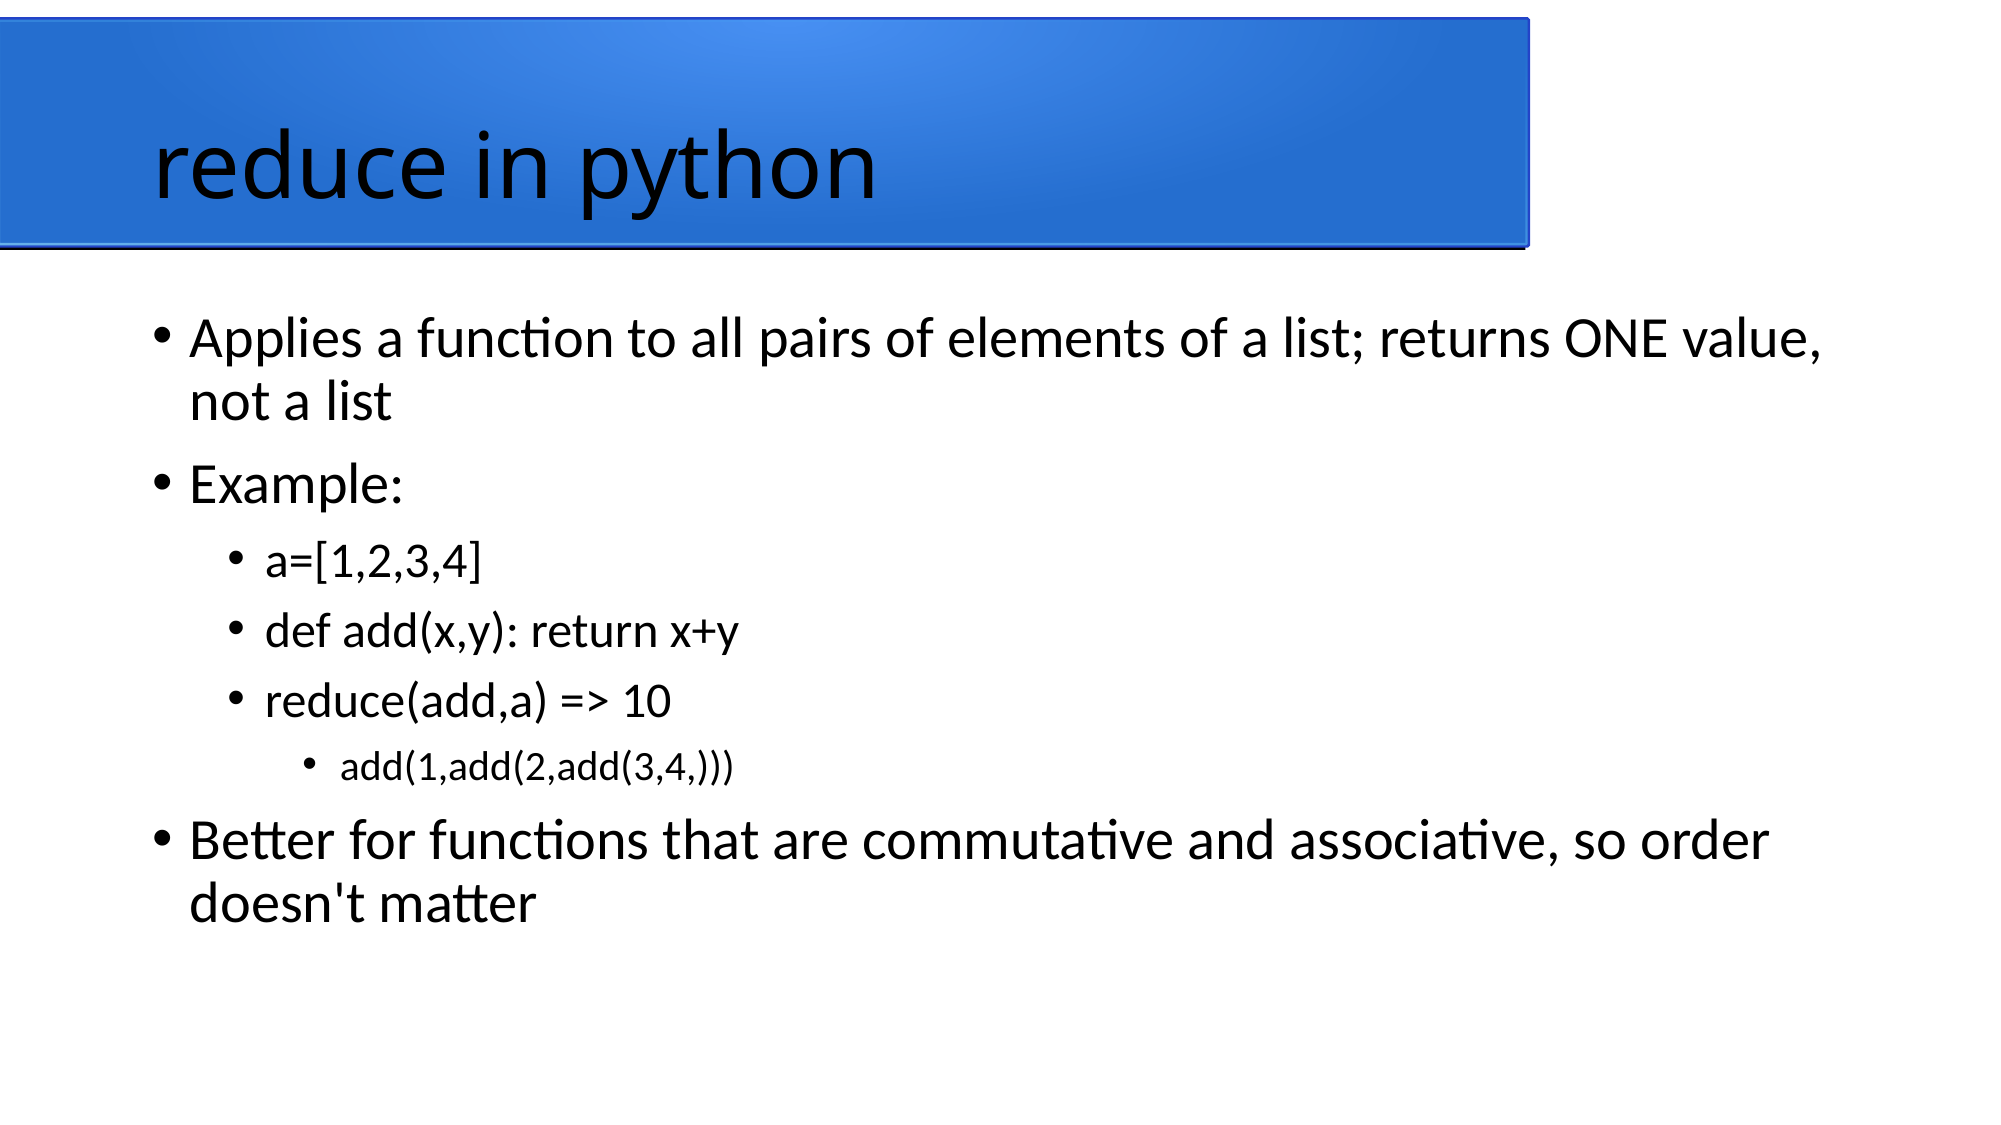

# reduce in python
Applies a function to all pairs of elements of a list; returns ONE value, not a list
Example:
a=[1,2,3,4]
def add(x,y): return x+y
reduce(add,a) => 10
add(1,add(2,add(3,4,)))
Better for functions that are commutative and associative, so order doesn't matter